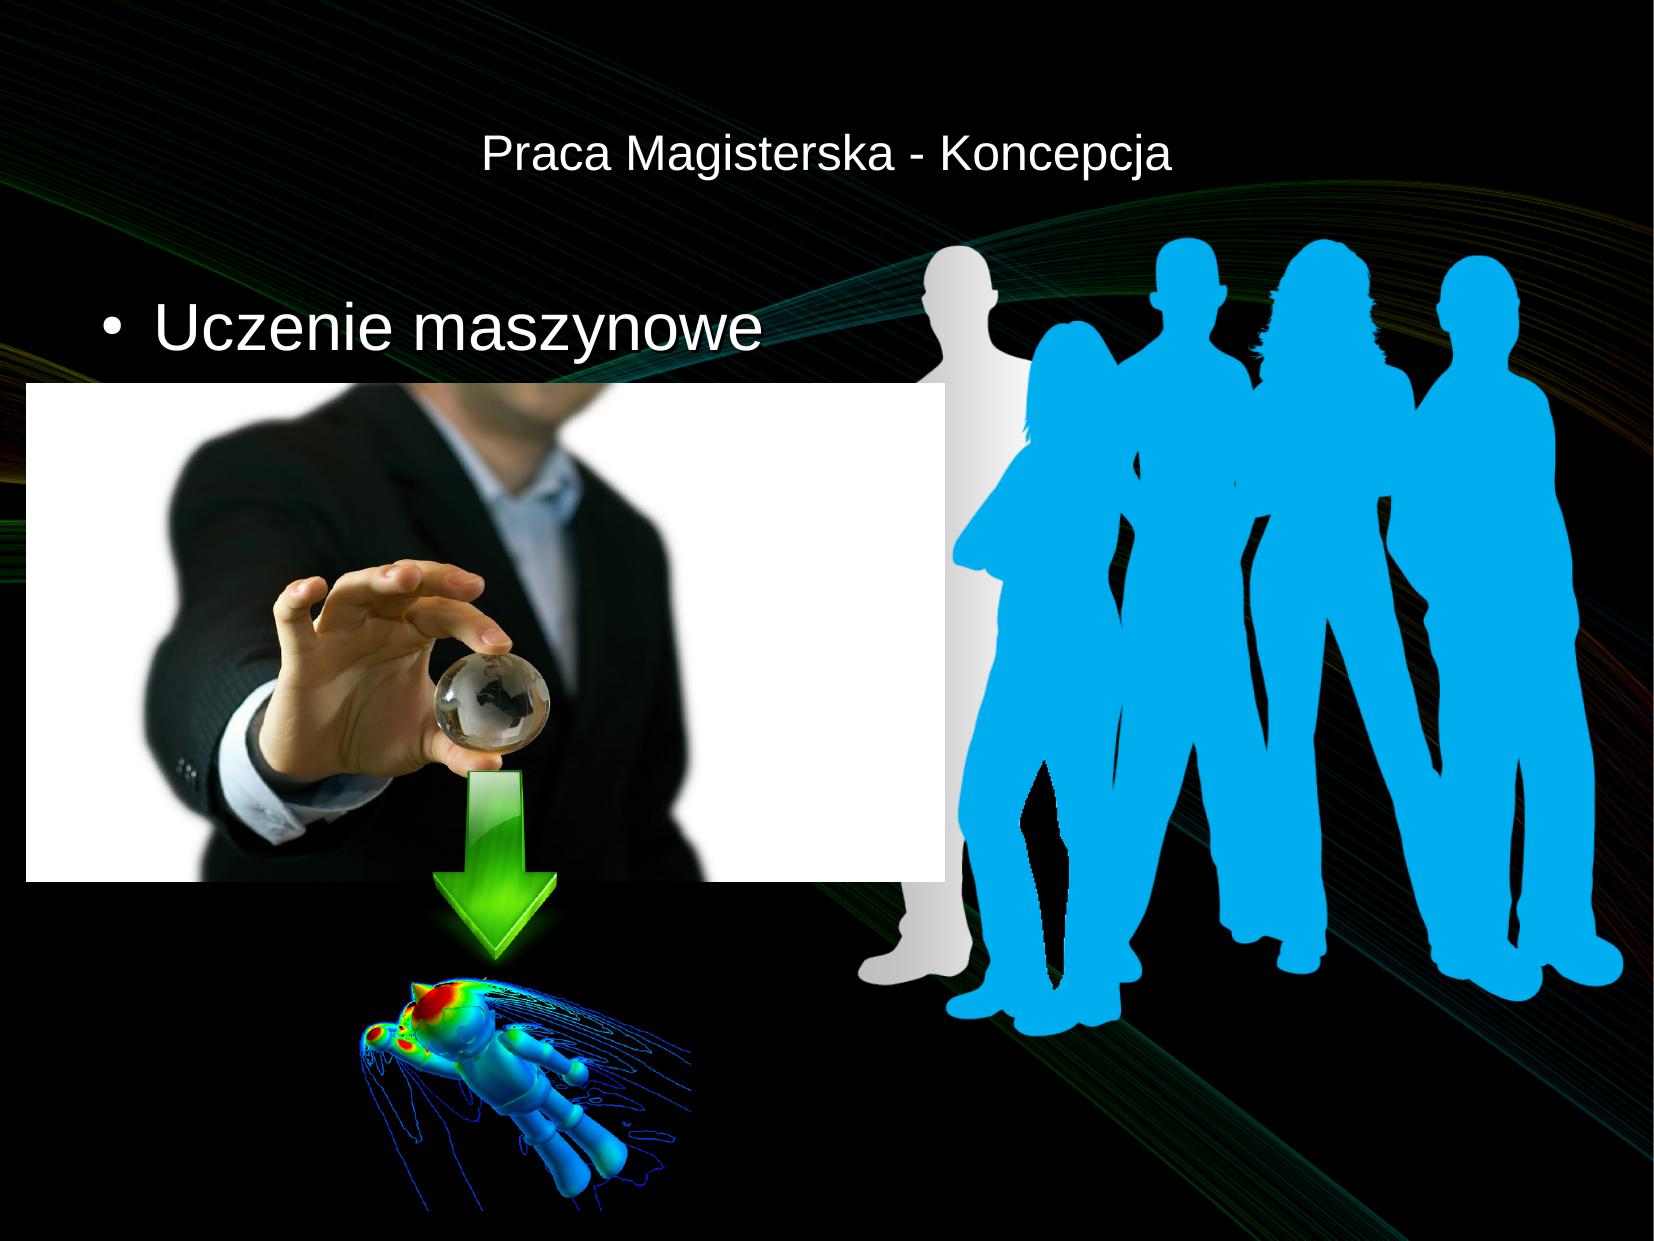

# Praca Magisterska - Koncepcja
Uczenie maszynowe